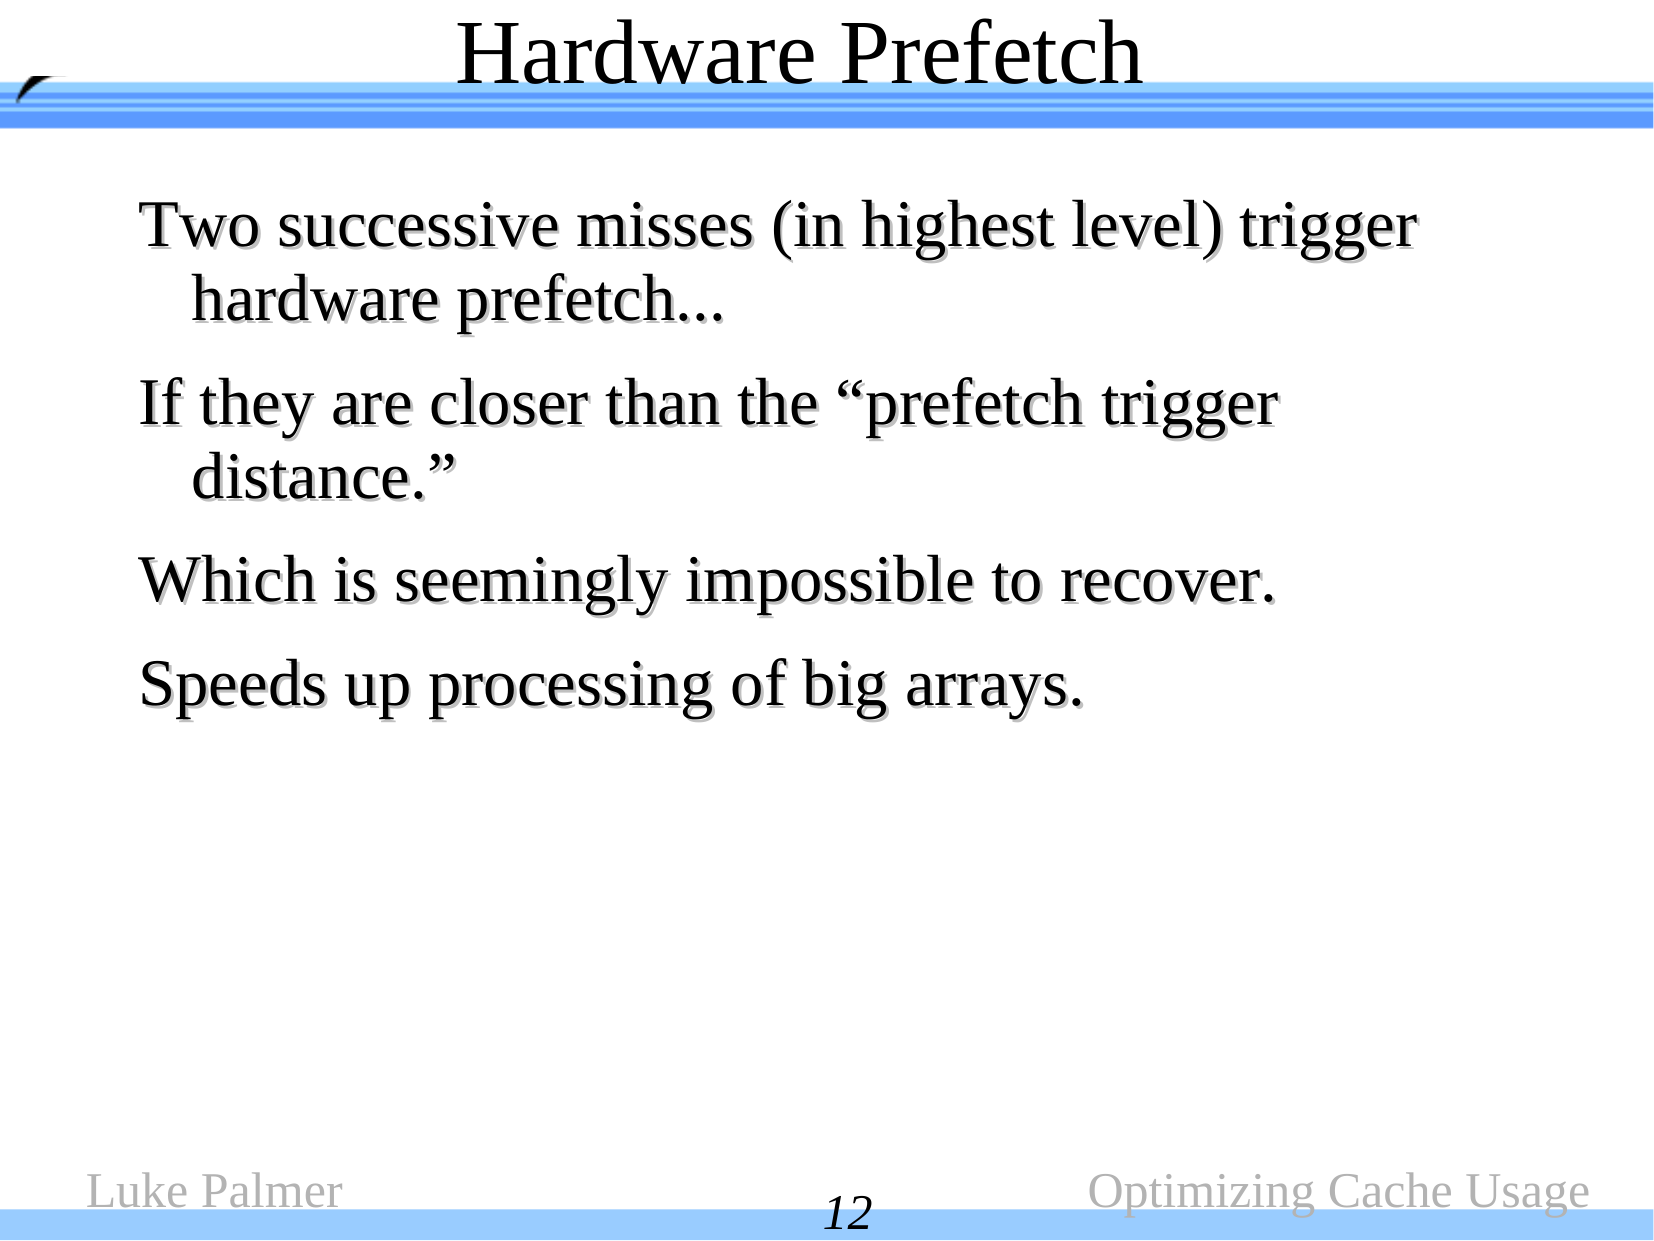

# Hardware Prefetch
Two successive misses (in highest level) trigger hardware prefetch...
If they are closer than the “prefetch trigger distance.”
Which is seemingly impossible to recover.
Speeds up processing of big arrays.